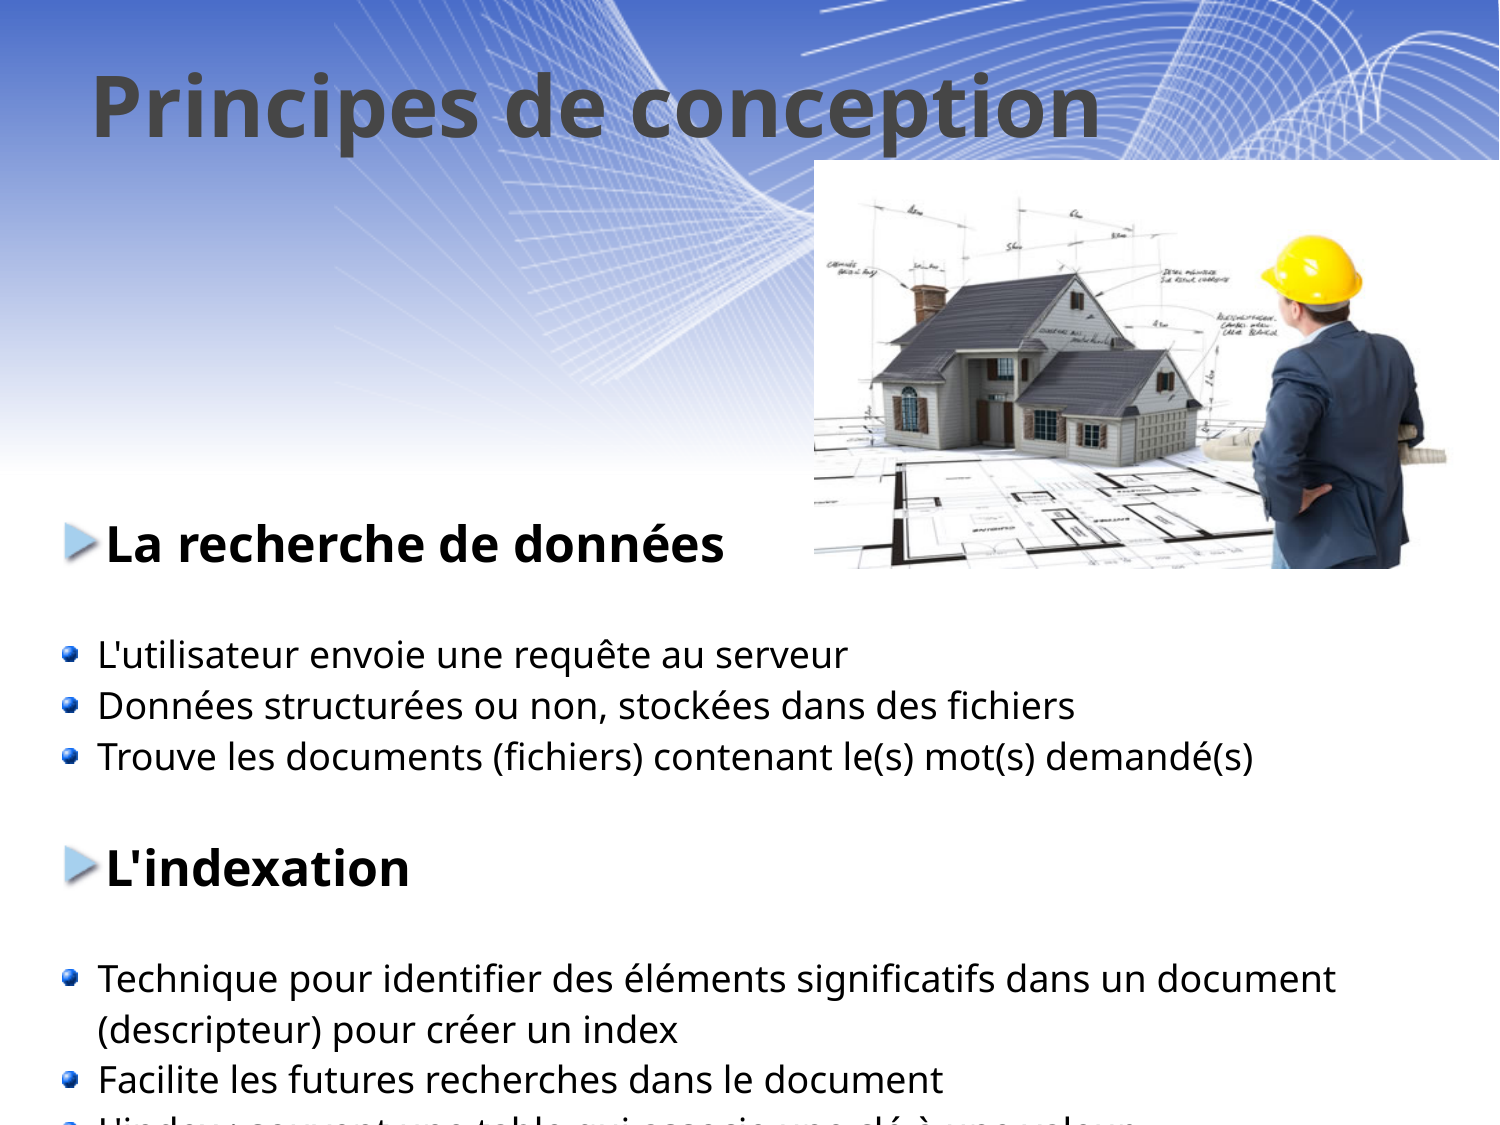

Principes de conception
#
La recherche de données
 L'utilisateur envoie une requête au serveur
 Données structurées ou non, stockées dans des fichiers
 Trouve les documents (fichiers) contenant le(s) mot(s) demandé(s)
L'indexation
Technique pour identifier des éléments significatifs dans un document (descripteur) pour créer un index
Facilite les futures recherches dans le document
L'index : souvent une table qui associe une clé à une valeur